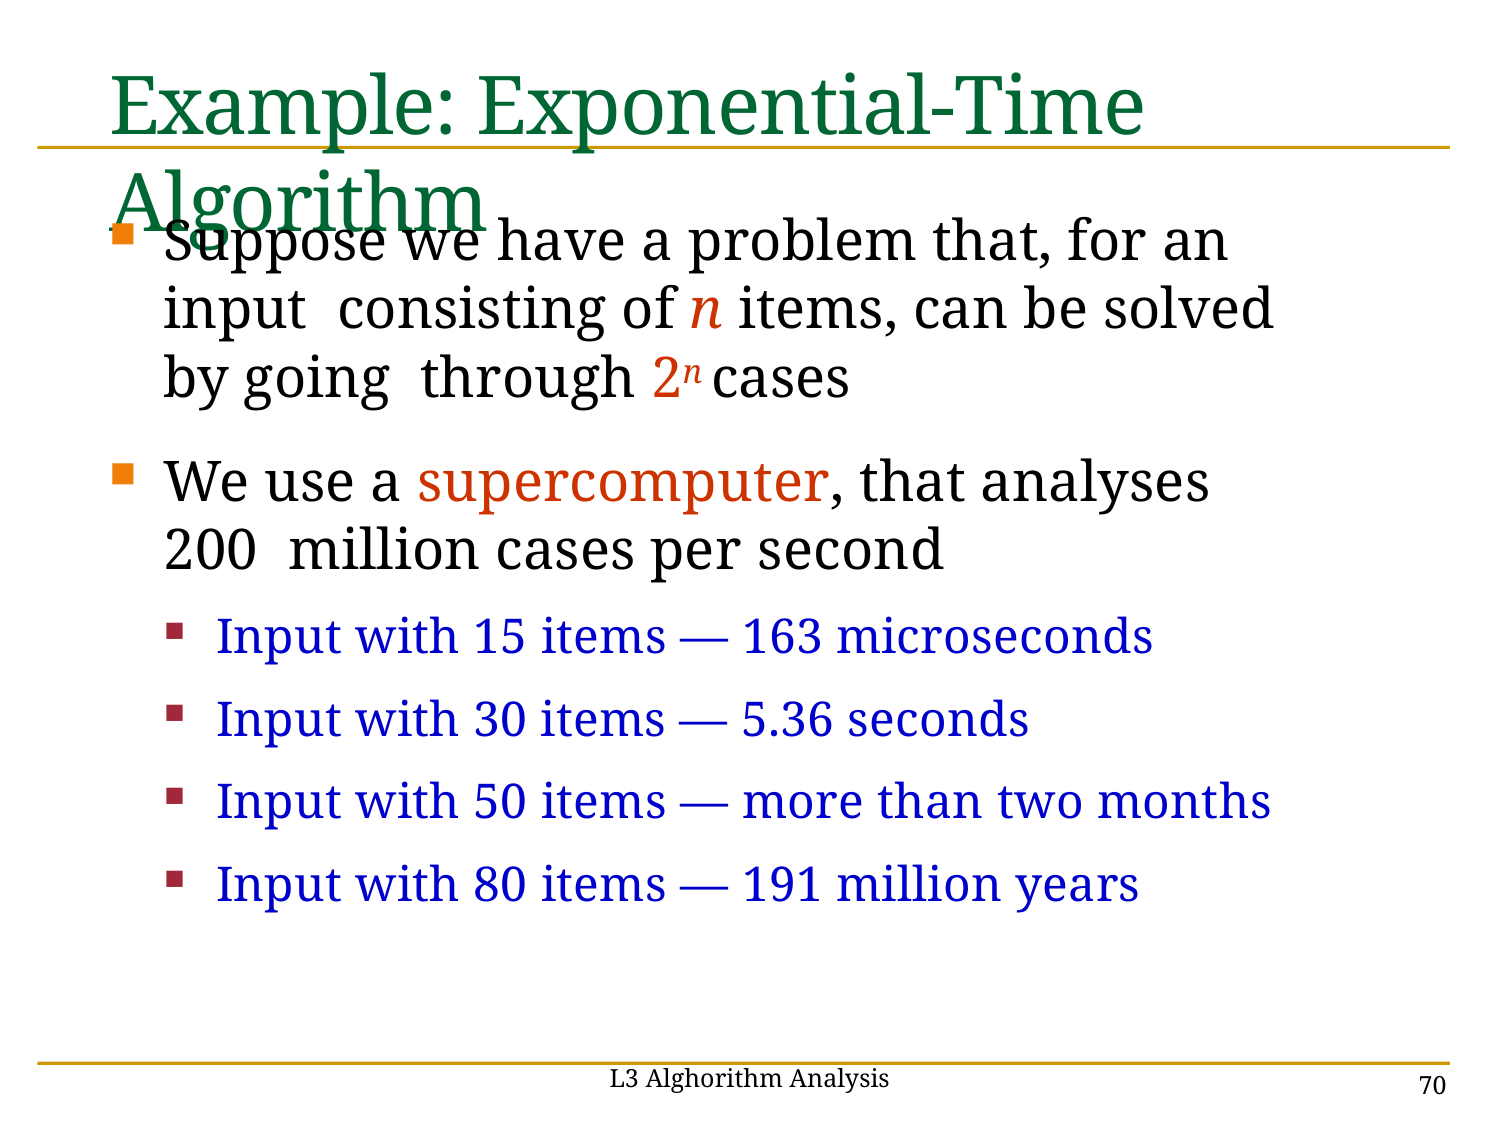

# Example: Exponential-Time Algorithm
Suppose we have a problem that, for an input consisting of n items, can be solved by going through 2n cases
We use a supercomputer, that analyses 200 million cases per second
Input with 15 items — 163 microseconds
Input with 30 items — 5.36 seconds
Input with 50 items — more than two months
Input with 80 items — 191 million years
L3 Alghorithm Analysis